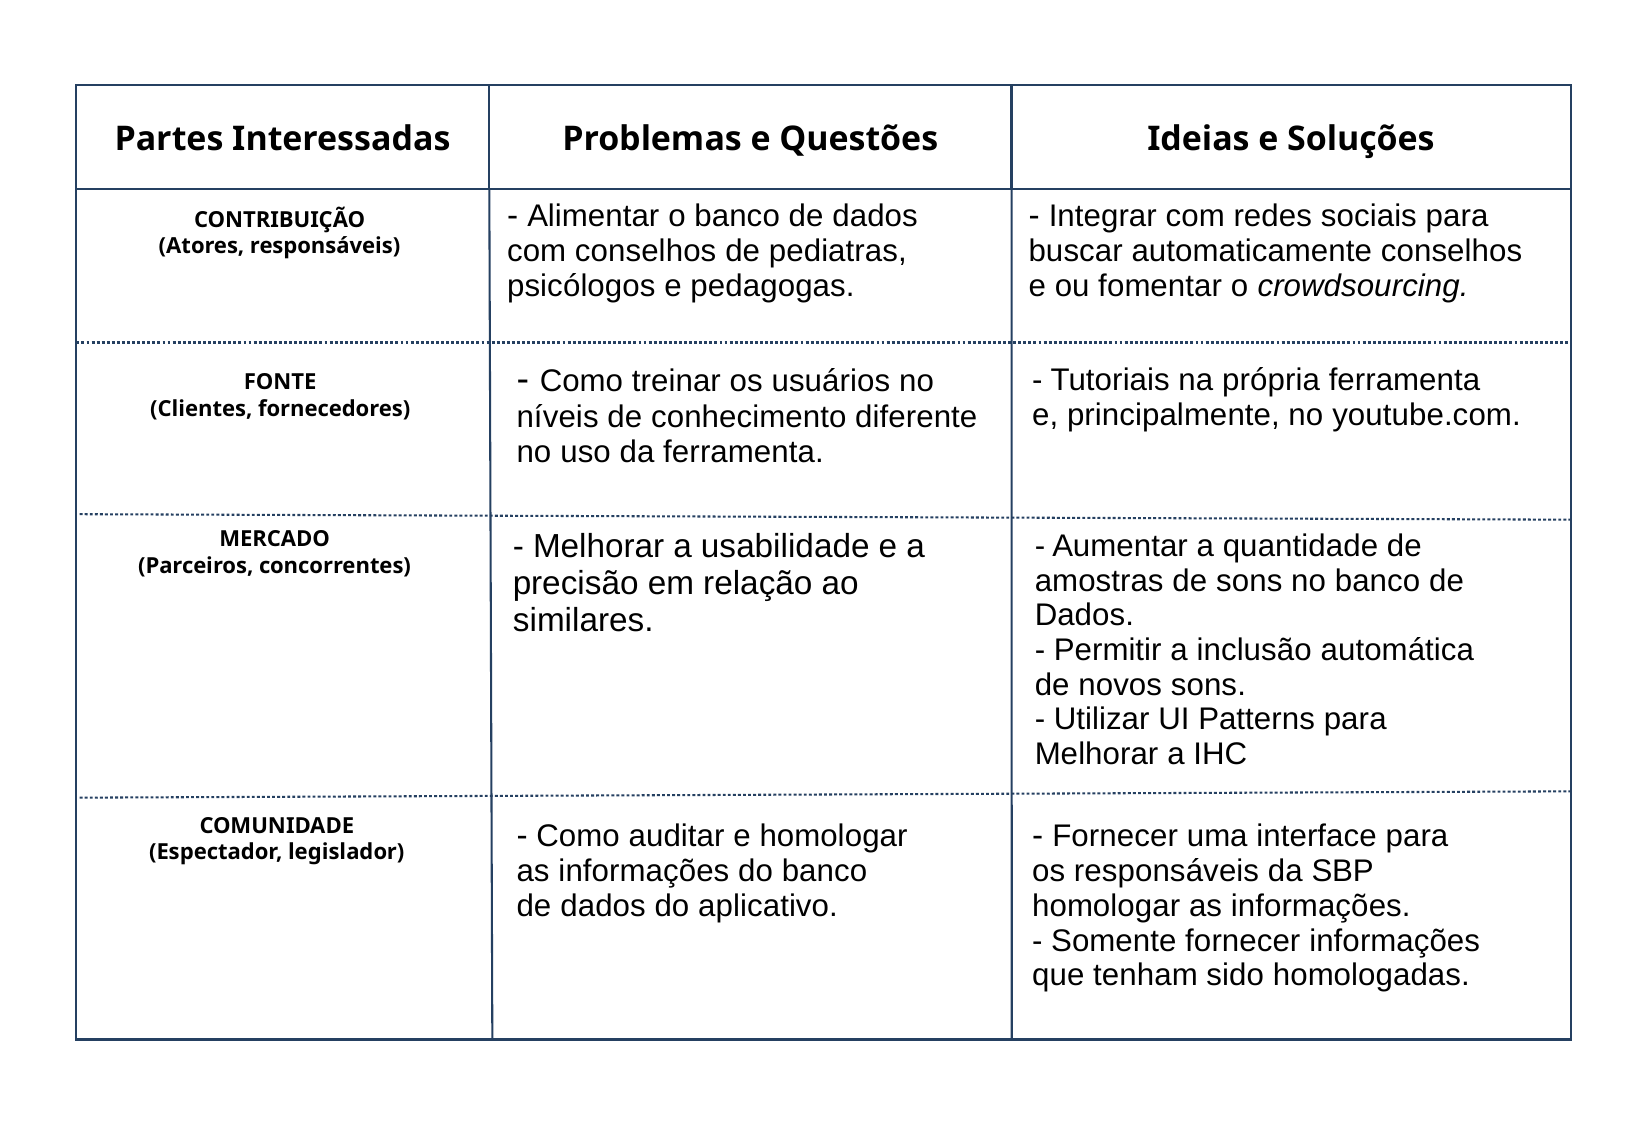

Partes Interessadas
Problemas e Questões
Ideias e Soluções
- Alimentar o banco de dados
com conselhos de pediatras,
psicólogos e pedagogas.
- Integrar com redes sociais para
buscar automaticamente conselhos
e ou fomentar o crowdsourcing.
CONTRIBUIÇÃO
(Atores, responsáveis)
- Como treinar os usuários no
níveis de conhecimento diferente
no uso da ferramenta.
- Tutoriais na própria ferramenta
e, principalmente, no youtube.com.
FONTE
(Clientes, fornecedores)
- Melhorar a usabilidade e a
precisão em relação ao
similares.
- Aumentar a quantidade de
amostras de sons no banco de
Dados.
- Permitir a inclusão automática
de novos sons.
- Utilizar UI Patterns para
Melhorar a IHC
MERCADO
(Parceiros, concorrentes)
- Como auditar e homologar
as informações do banco
de dados do aplicativo.
- Fornecer uma interface para
os responsáveis da SBP
homologar as informações.
- Somente fornecer informações
que tenham sido homologadas.
COMUNIDADE
(Espectador, legislador)